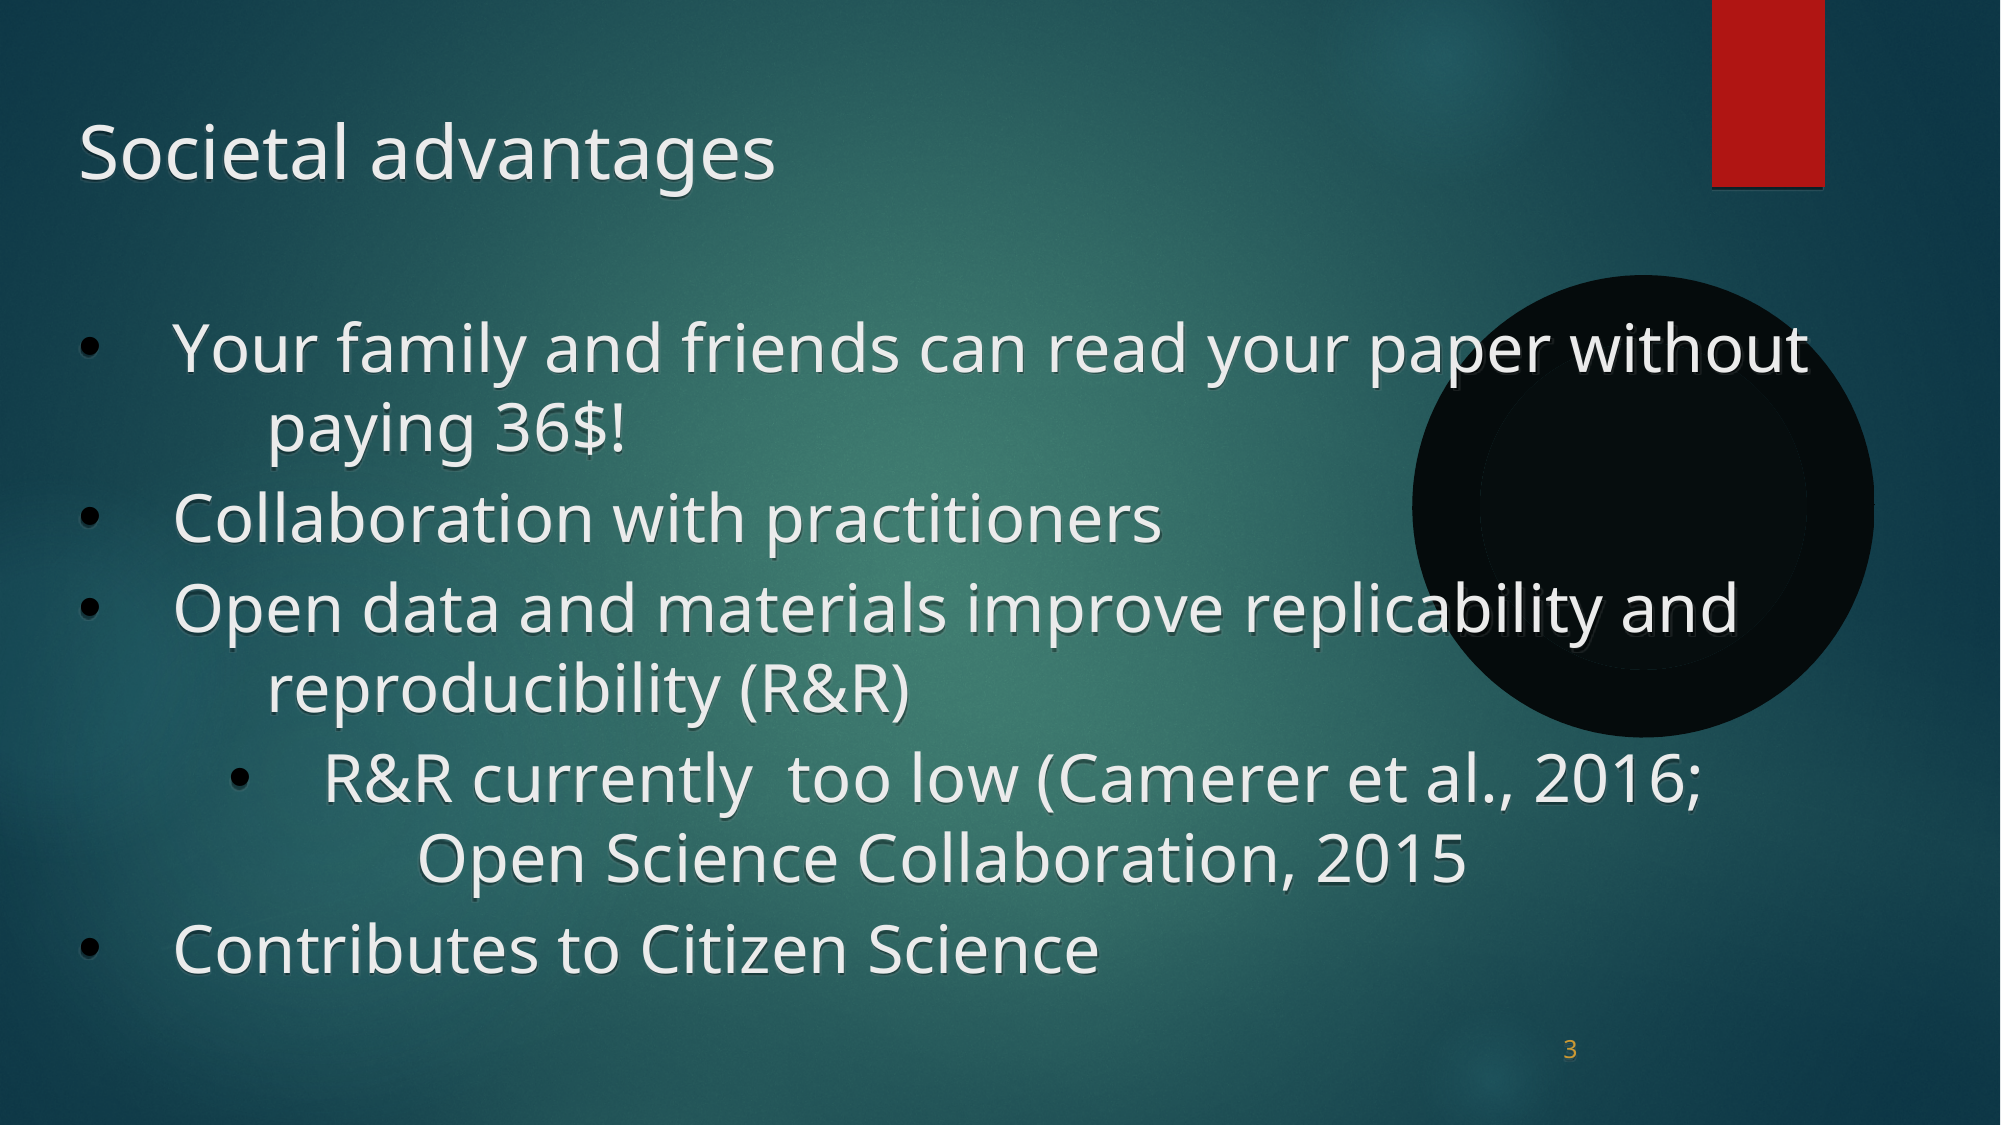

Societal advantages
Your family and friends can read your paper without paying 36$!
Collaboration with practitioners
Open data and materials improve replicability and reproducibility (R&R)
R&R currently too low (Camerer et al., 2016; Open Science Collaboration, 2015
Contributes to Citizen Science